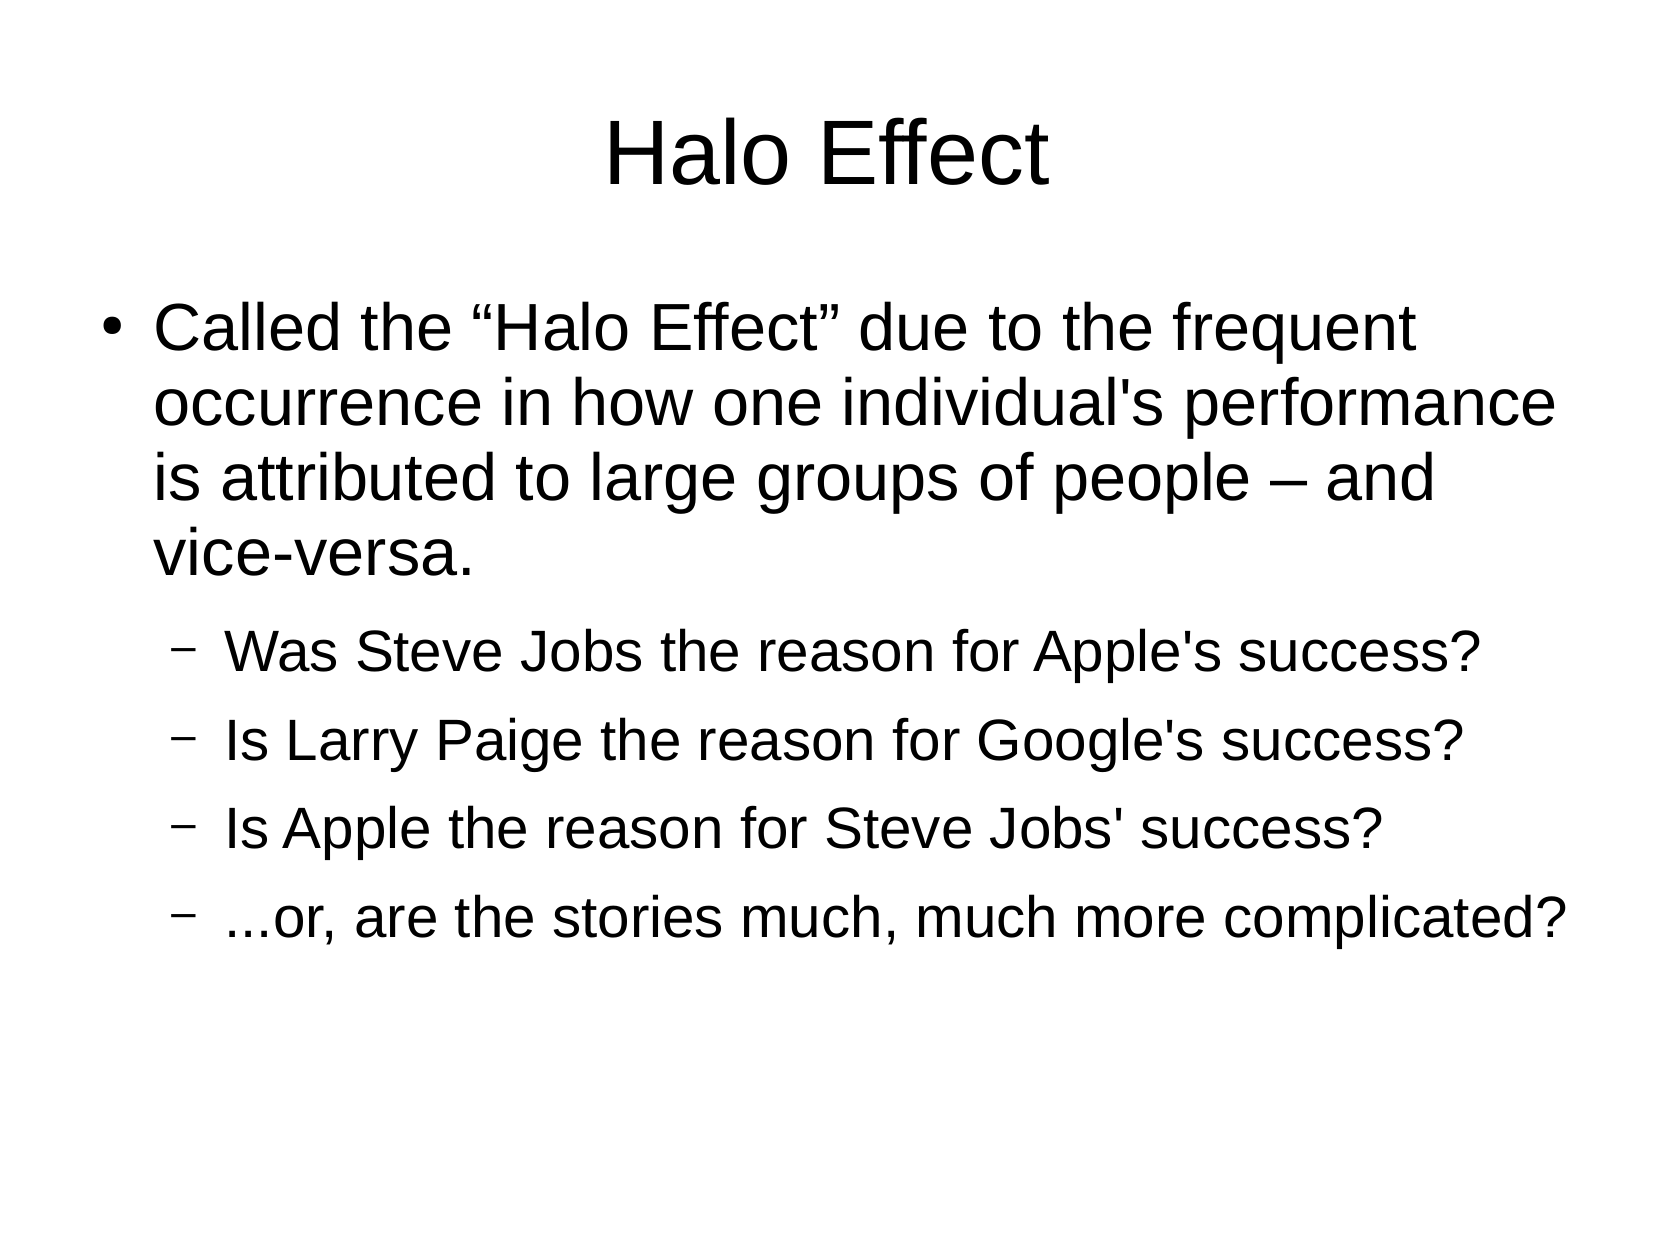

# Halo Effect
Called the “Halo Effect” due to the frequent occurrence in how one individual's performance is attributed to large groups of people – and vice-versa.
Was Steve Jobs the reason for Apple's success?
Is Larry Paige the reason for Google's success?
Is Apple the reason for Steve Jobs' success?
...or, are the stories much, much more complicated?